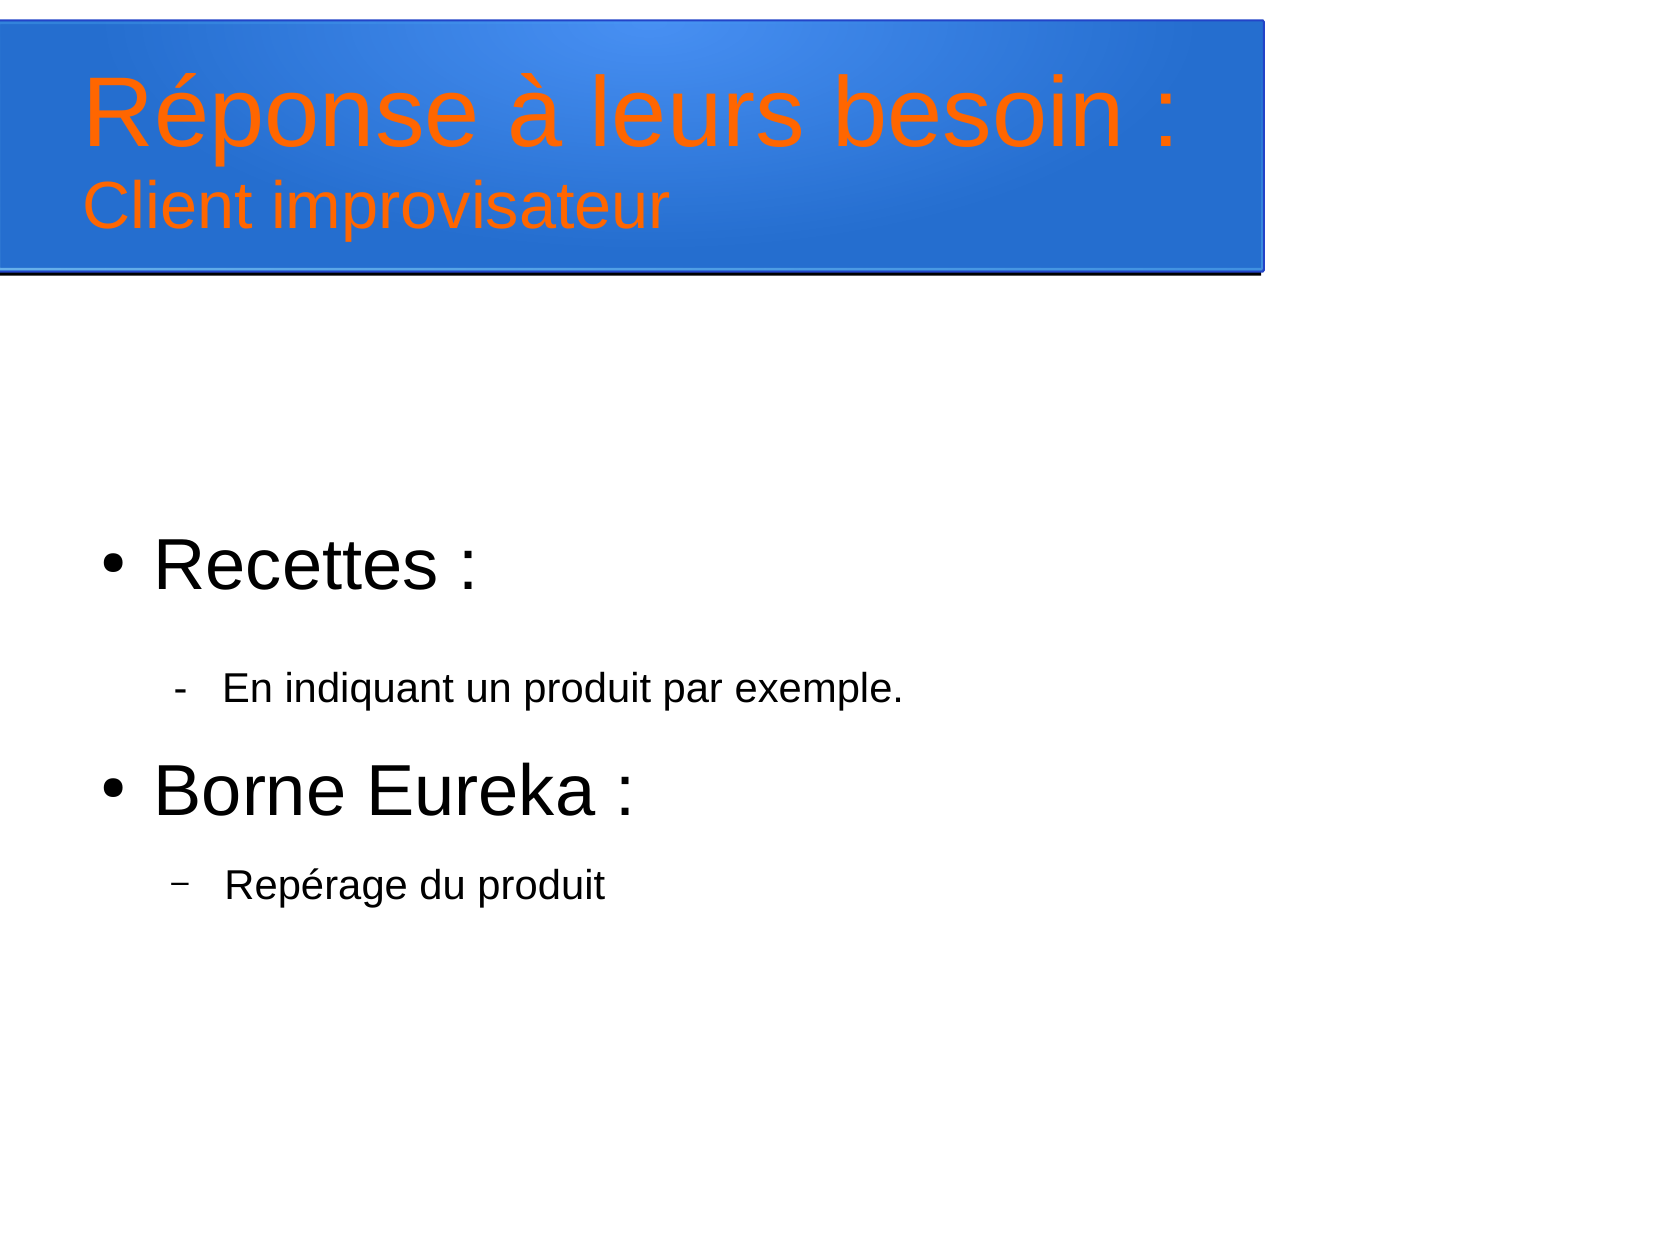

# Réponse à leurs besoin : Client improvisateur
Recettes :
 - En indiquant un produit par exemple.
Borne Eureka :
Repérage du produit